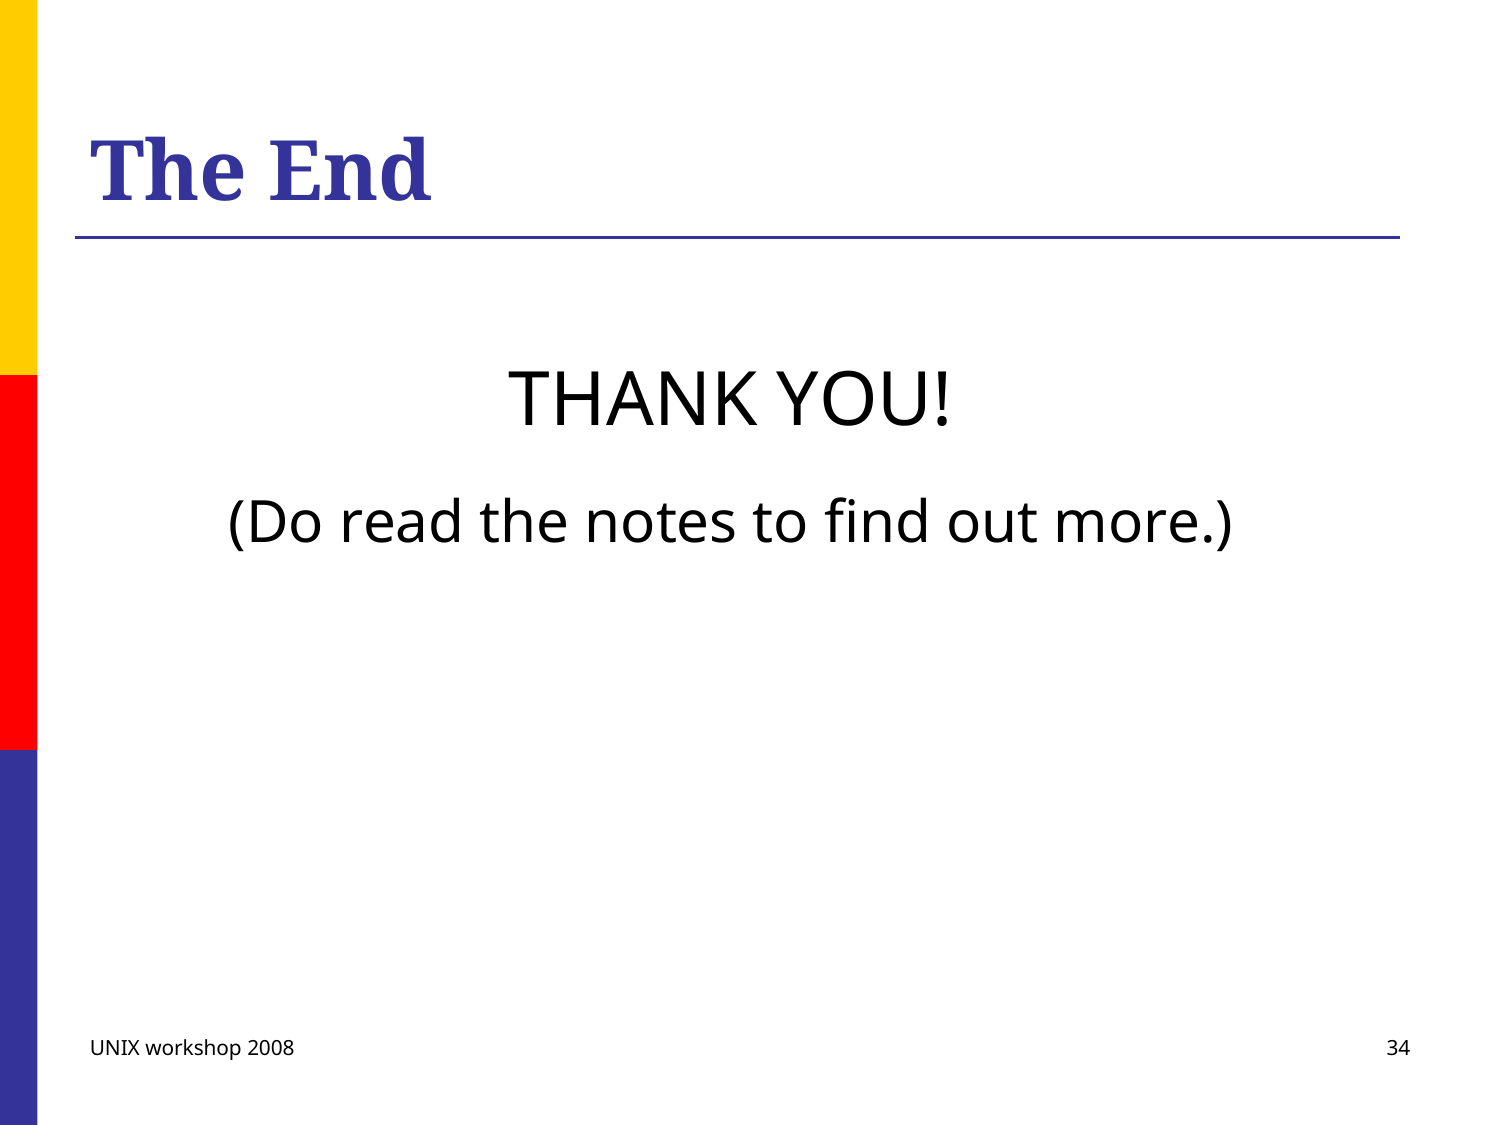

# The End
THANK YOU!
(Do read the notes to find out more.)
UNIX workshop 2008